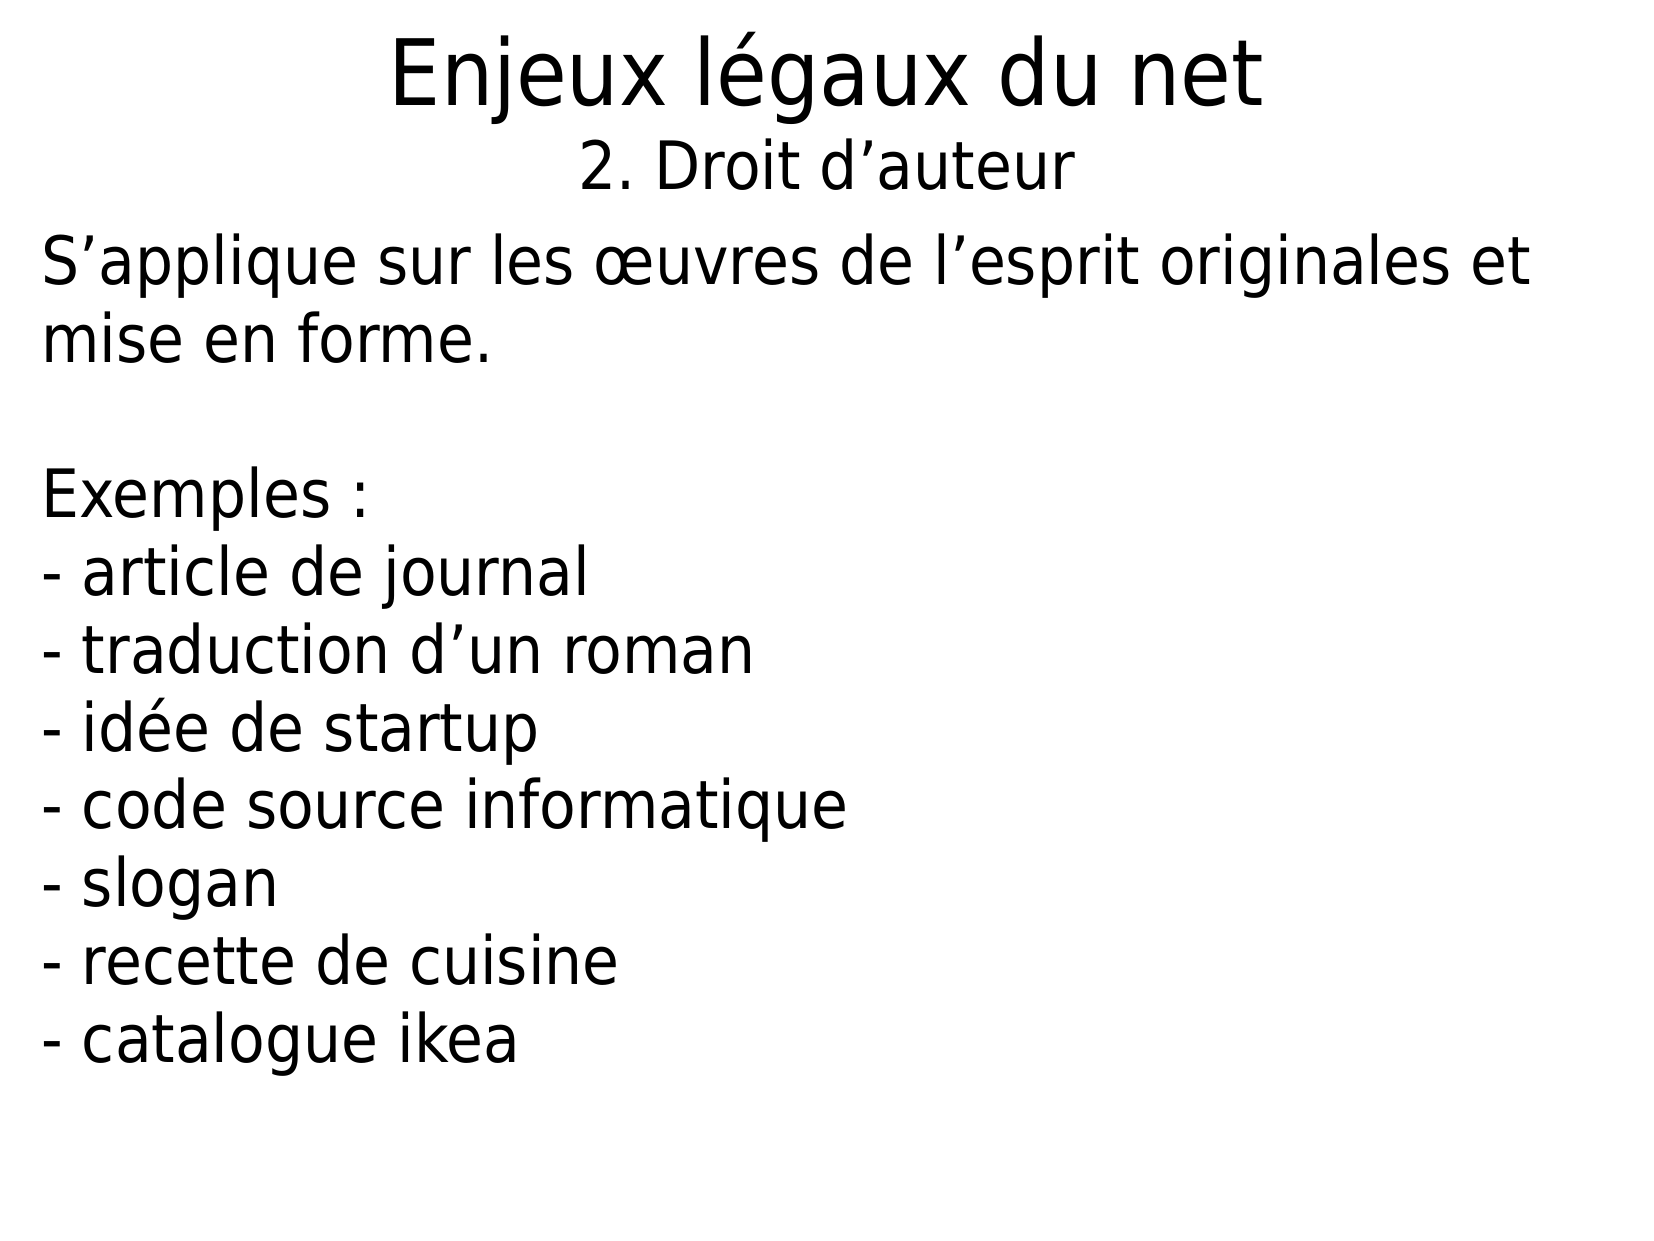

# Enjeux légaux du net 2. Droit d’auteur
S’applique sur les œuvres de l’esprit originales et mise en forme.
Exemples :
- article de journal
- traduction d’un roman
- idée de startup
- code source informatique
- slogan
- recette de cuisine
- catalogue ikea